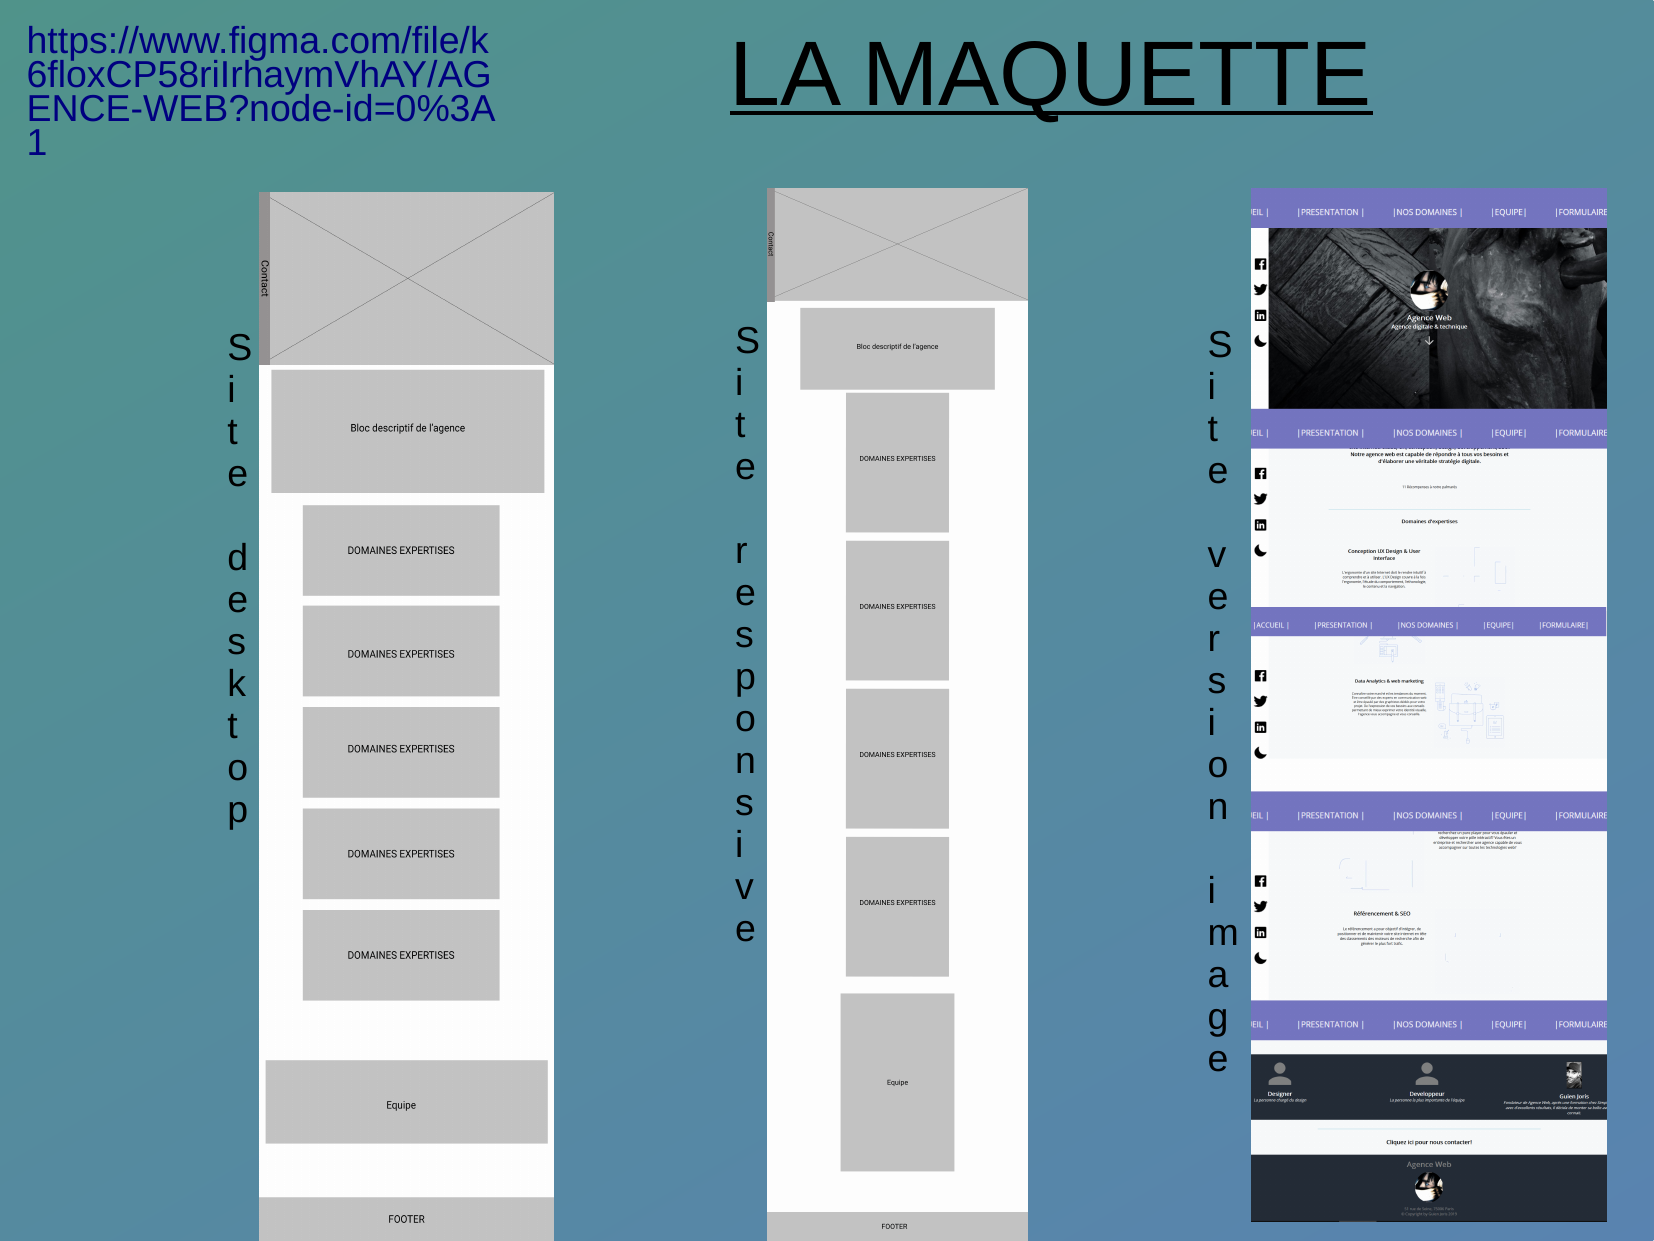

# LA MAQUETTE
https://www.figma.com/file/k6floxCP58riIrhaymVhAY/AGENCE-WEB?node-id=0%3A1
Site responsive
Site version image
Site desktop